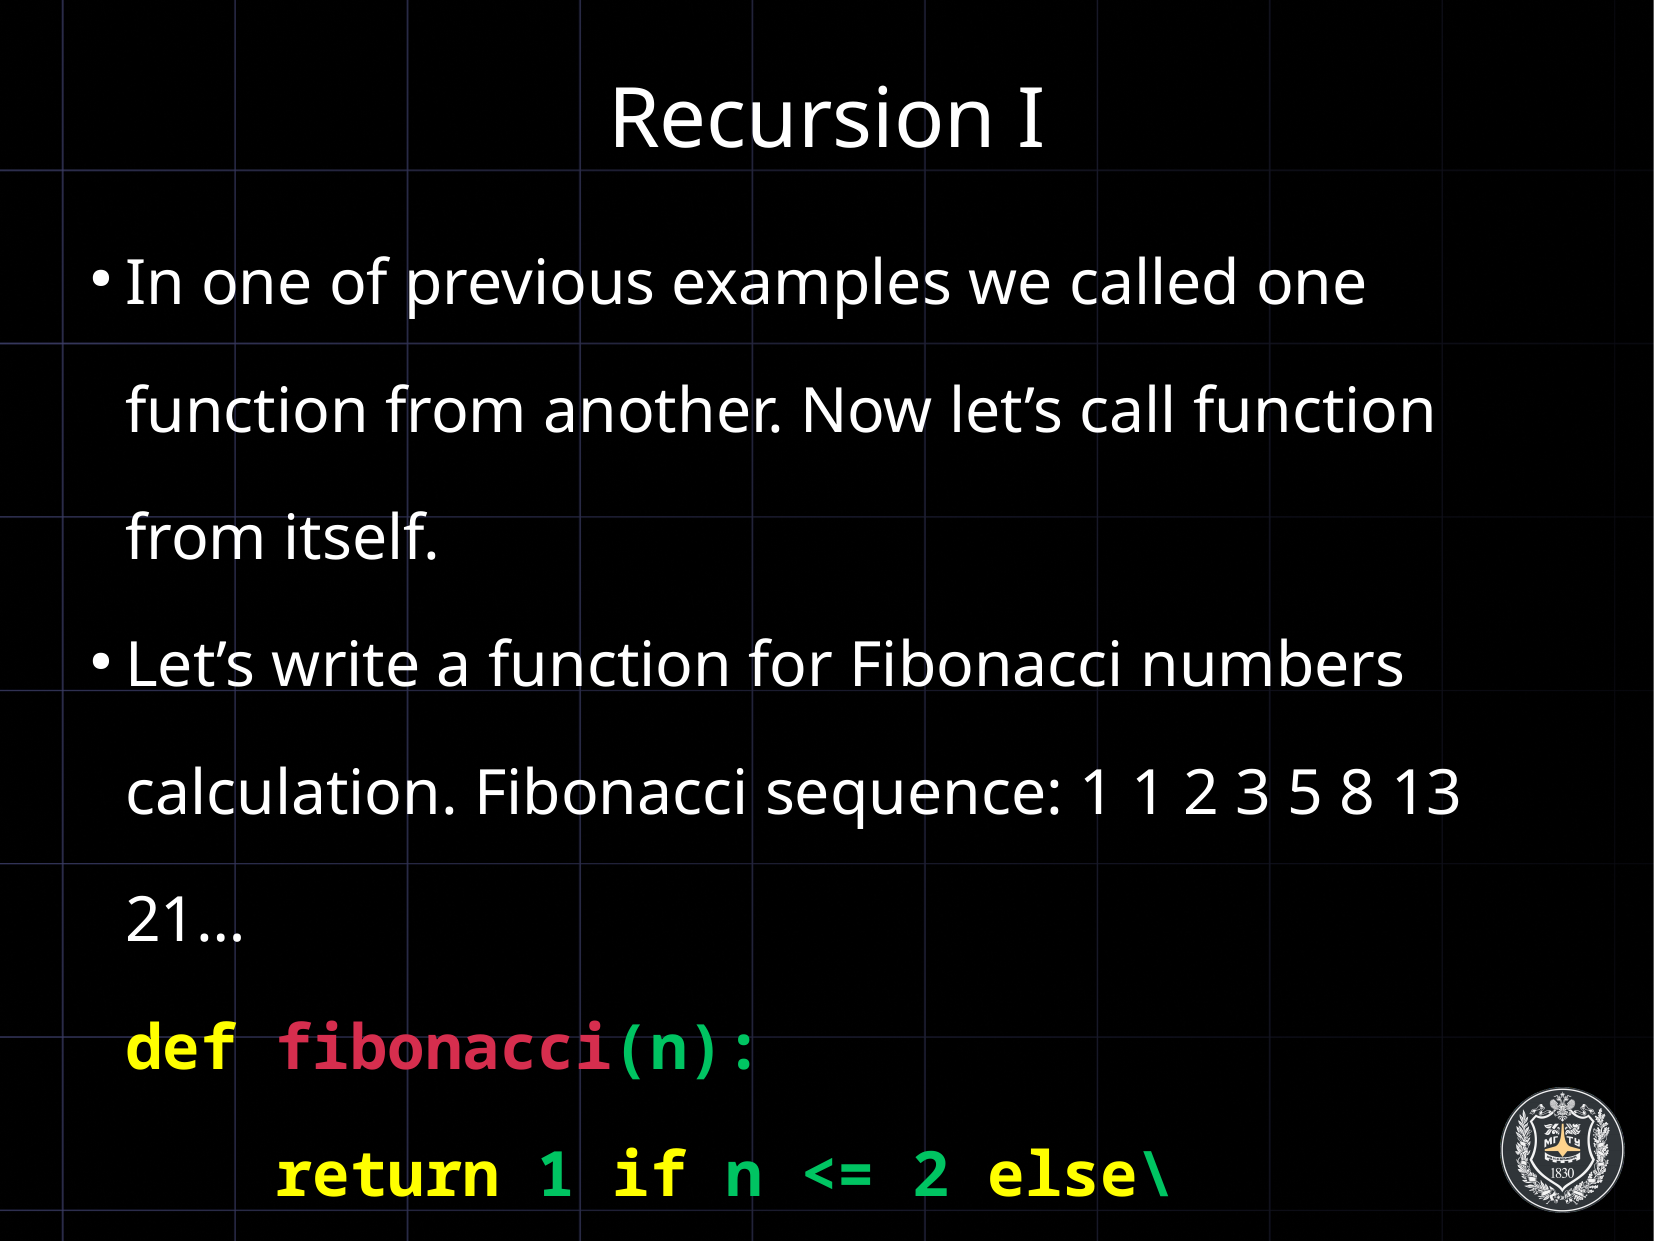

# Recursion I
In one of previous examples we called one function from another. Now let’s call function from itself.
Let’s write a function for Fibonacci numbers calculation. Fibonacci sequence: 1 1 2 3 5 8 13 21…
def fibonacci(n):
 return 1 if n <= 2 else\
 fibonacci(n-1) + fibonacci(n-2)
for i in range(1, 9):
 print(fibonacci(i))
> 1\n 1\n 2\n 3\n 5\n 8\n 13\n 21\n